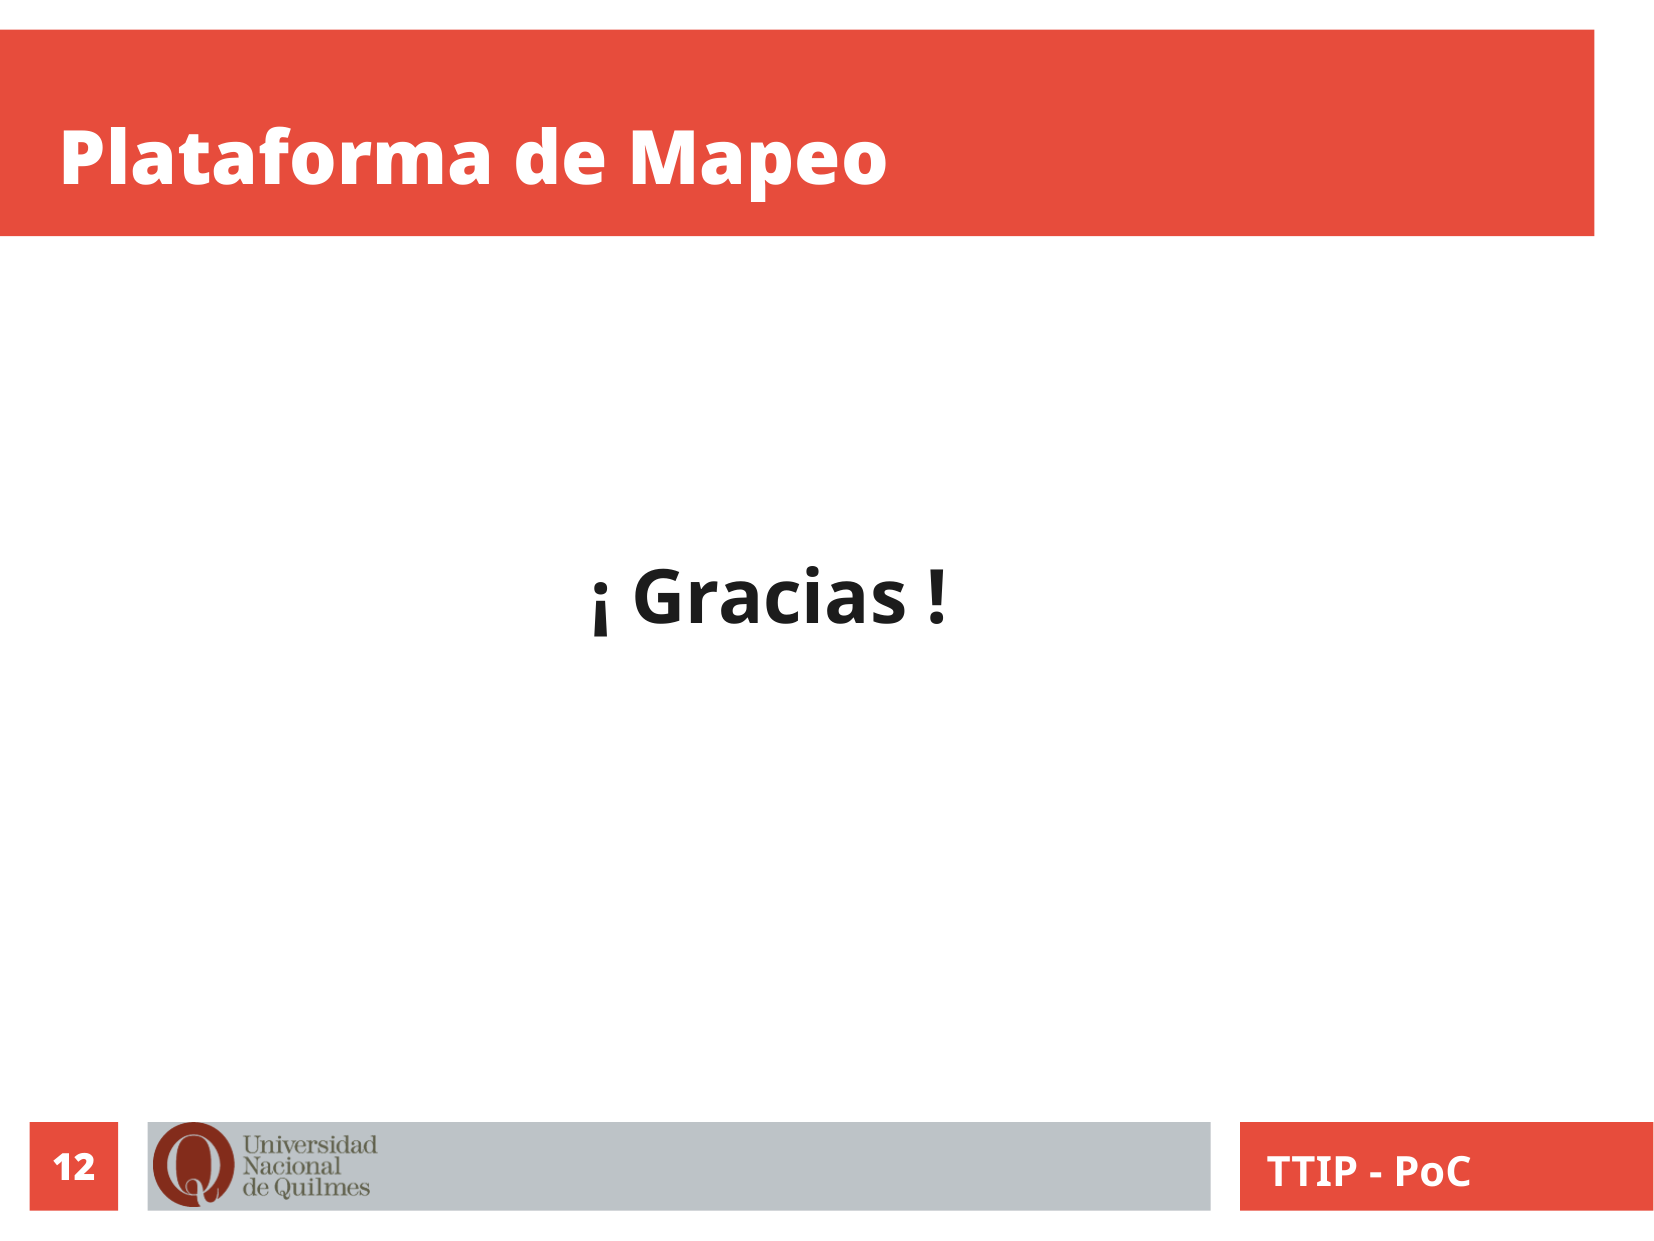

# Plataforma de Mapeo
¡ Gracias !
12
TTIP - PoC